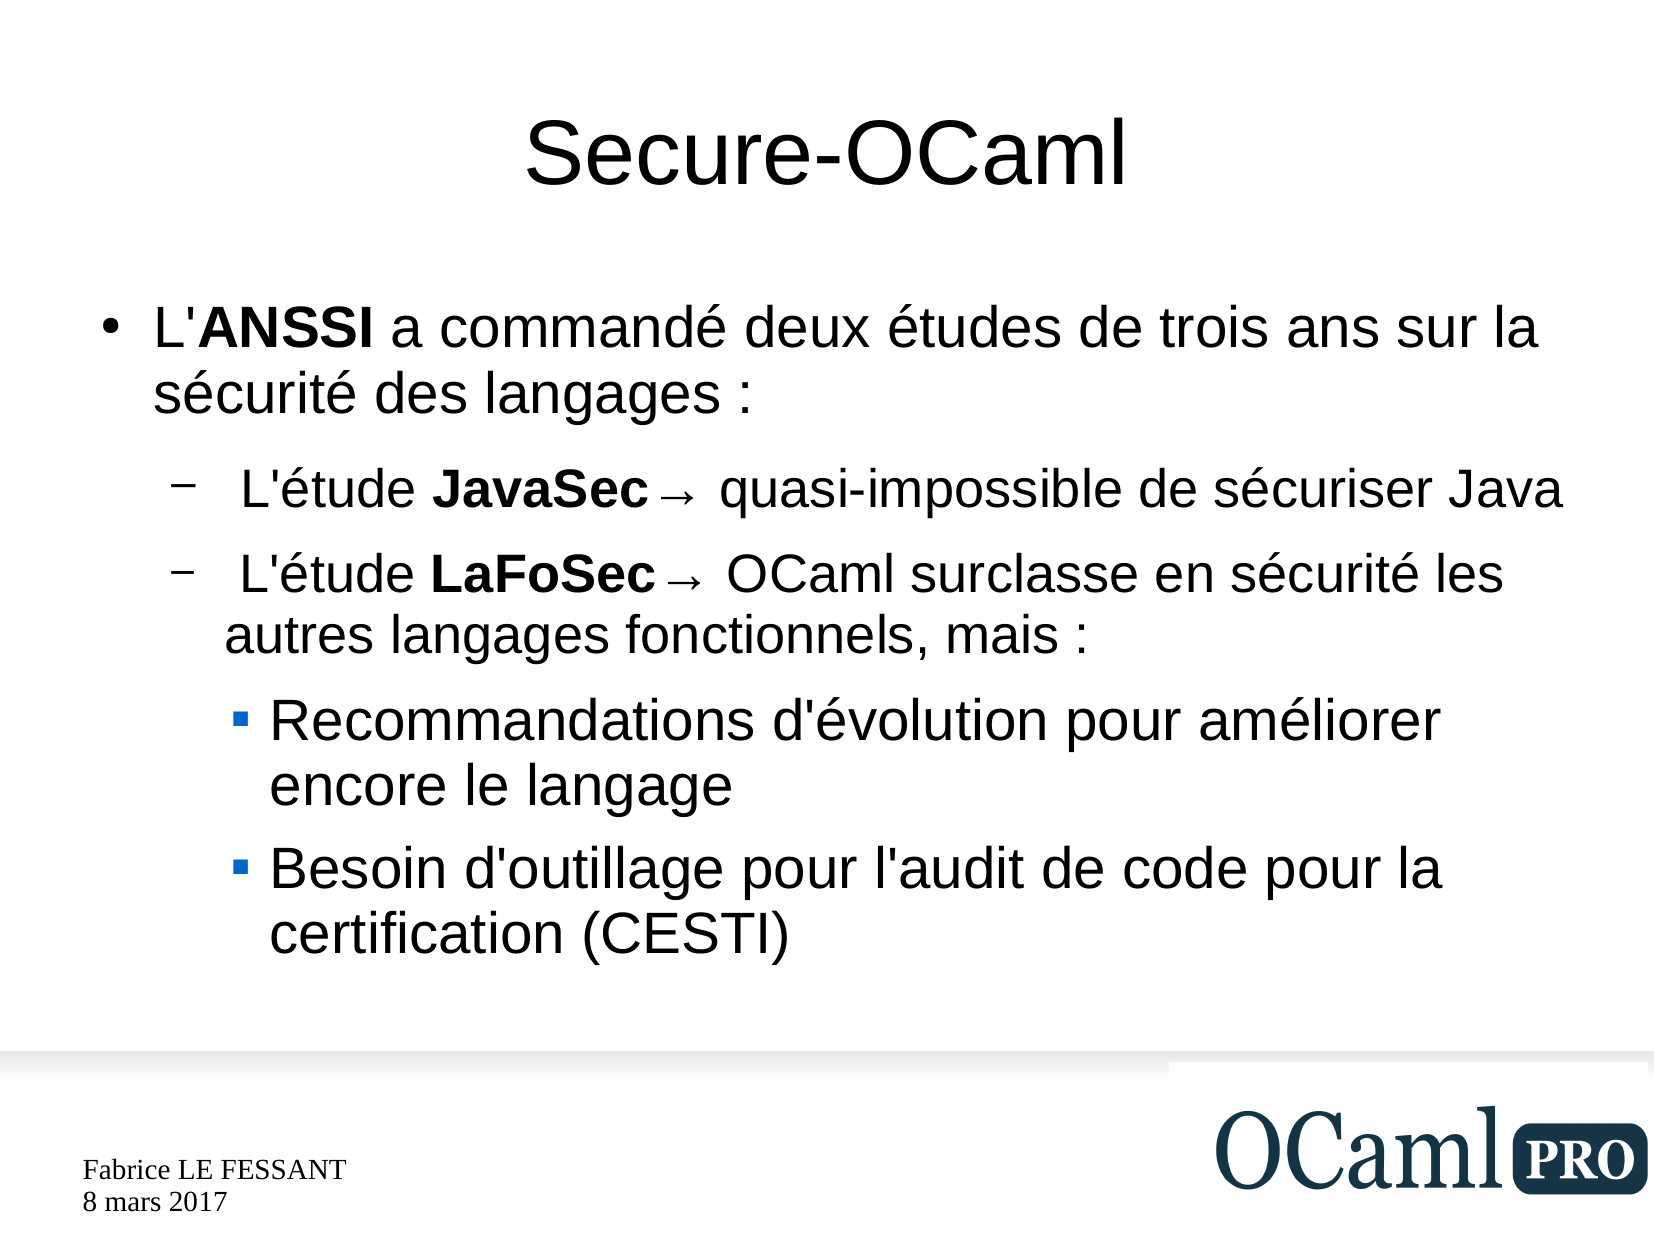

# Secure-OCaml
L'ANSSI a commandé deux études de trois ans sur la sécurité des langages :
 L'étude JavaSec→ quasi-impossible de sécuriser Java
 L'étude LaFoSec→ OCaml surclasse en sécurité les autres langages fonctionnels, mais :
Recommandations d'évolution pour améliorer encore le langage
Besoin d'outillage pour l'audit de code pour la certification (CESTI)